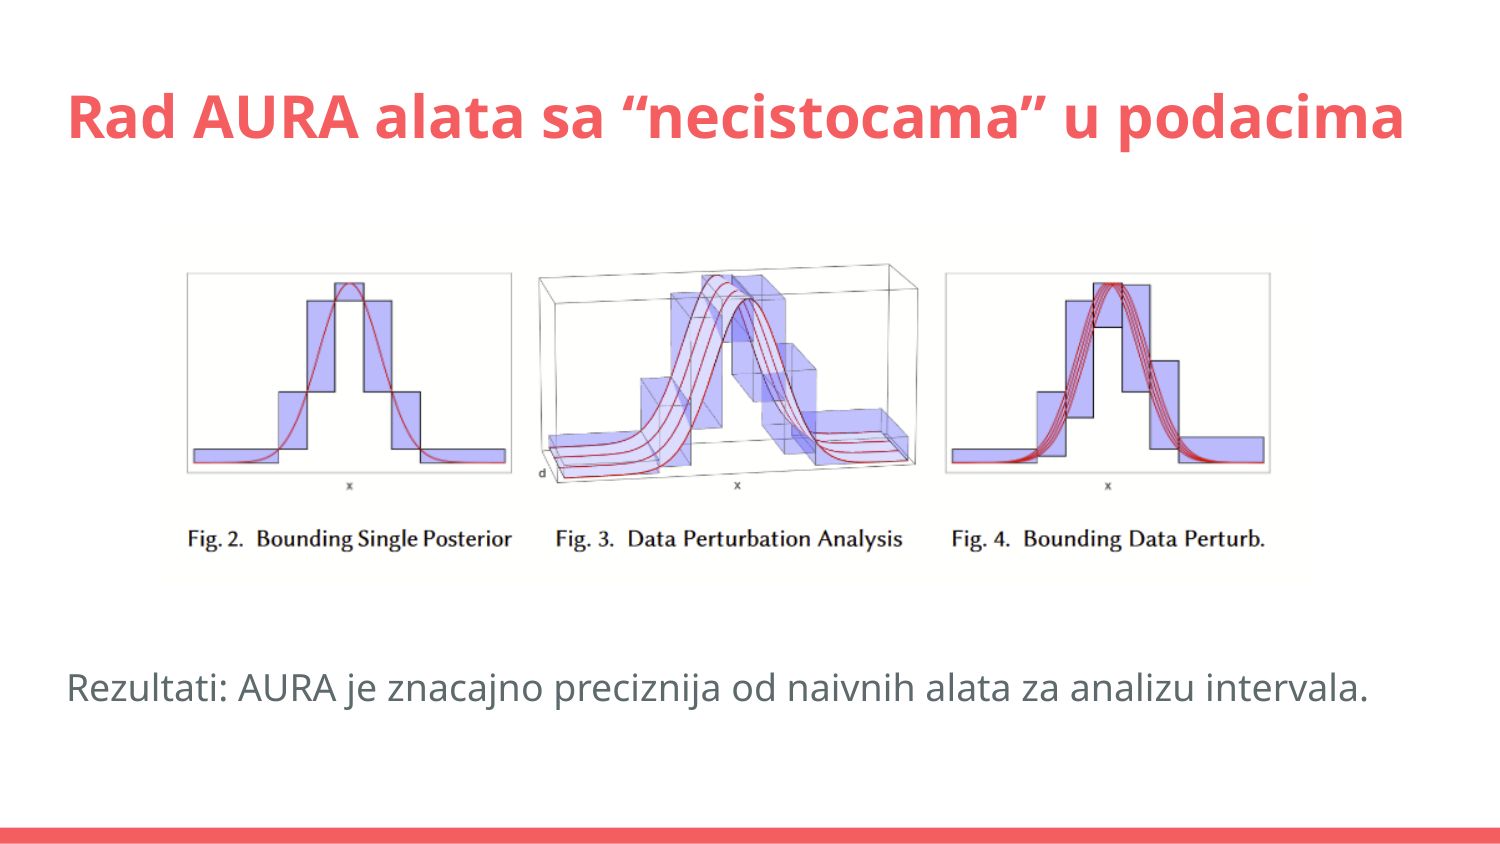

# Rad AURA alata sa “necistocama” u podacima
Rezultati: AURA je znacajno preciznija od naivnih alata za analizu intervala.